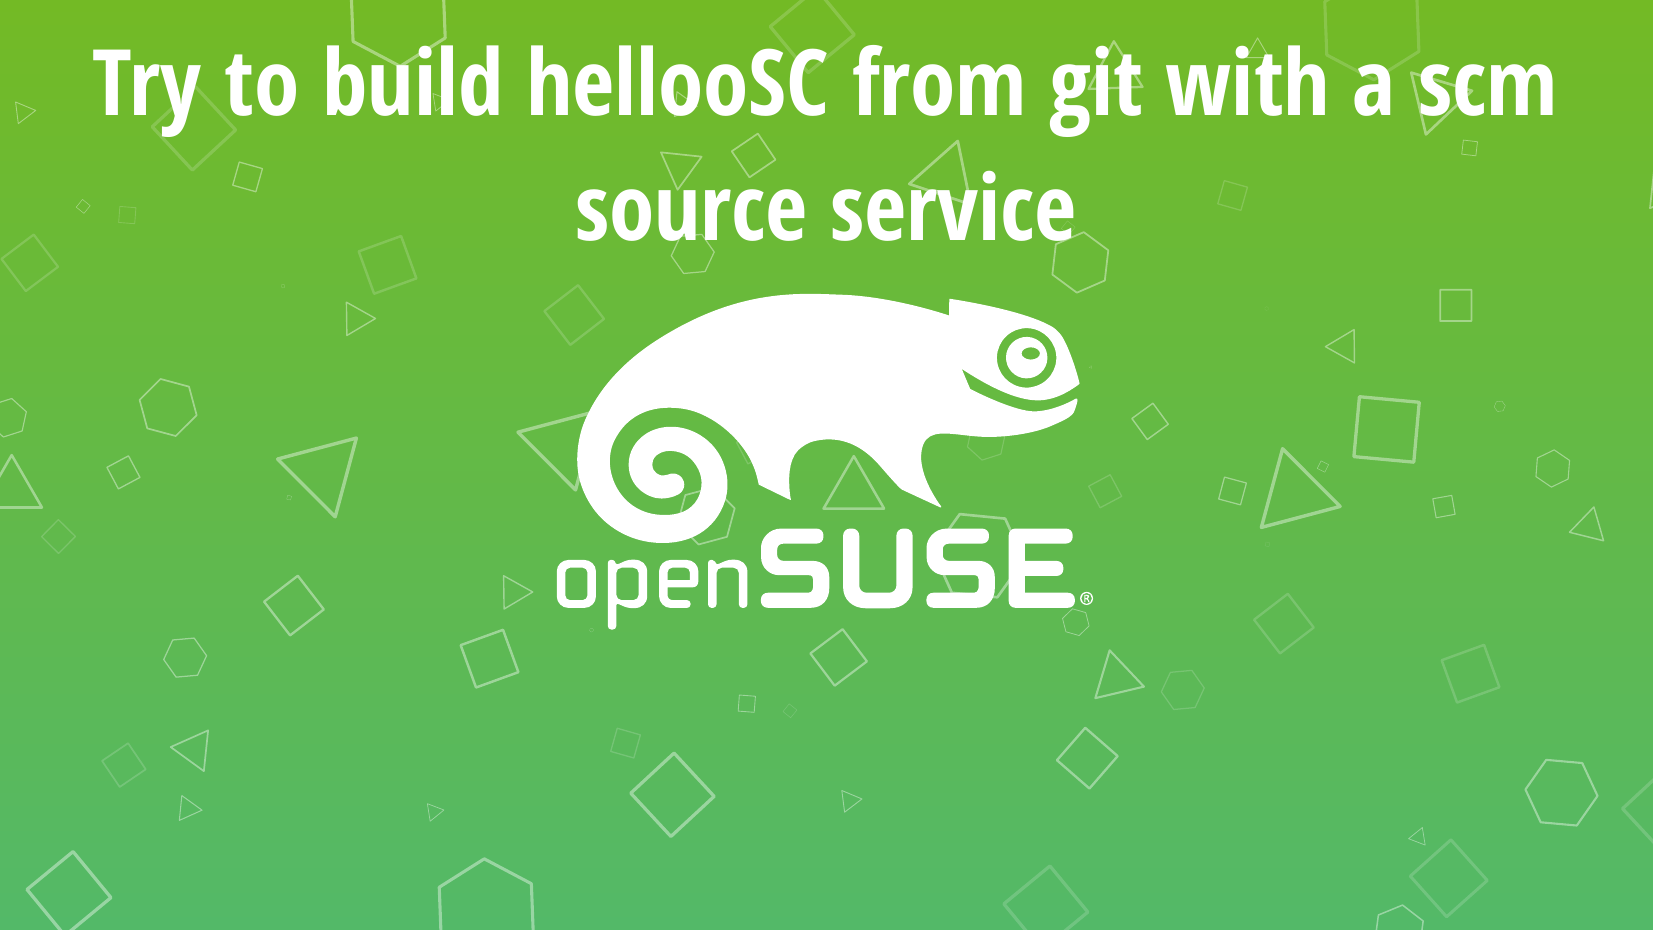

# Try to build hellooSC from git with a scm source service